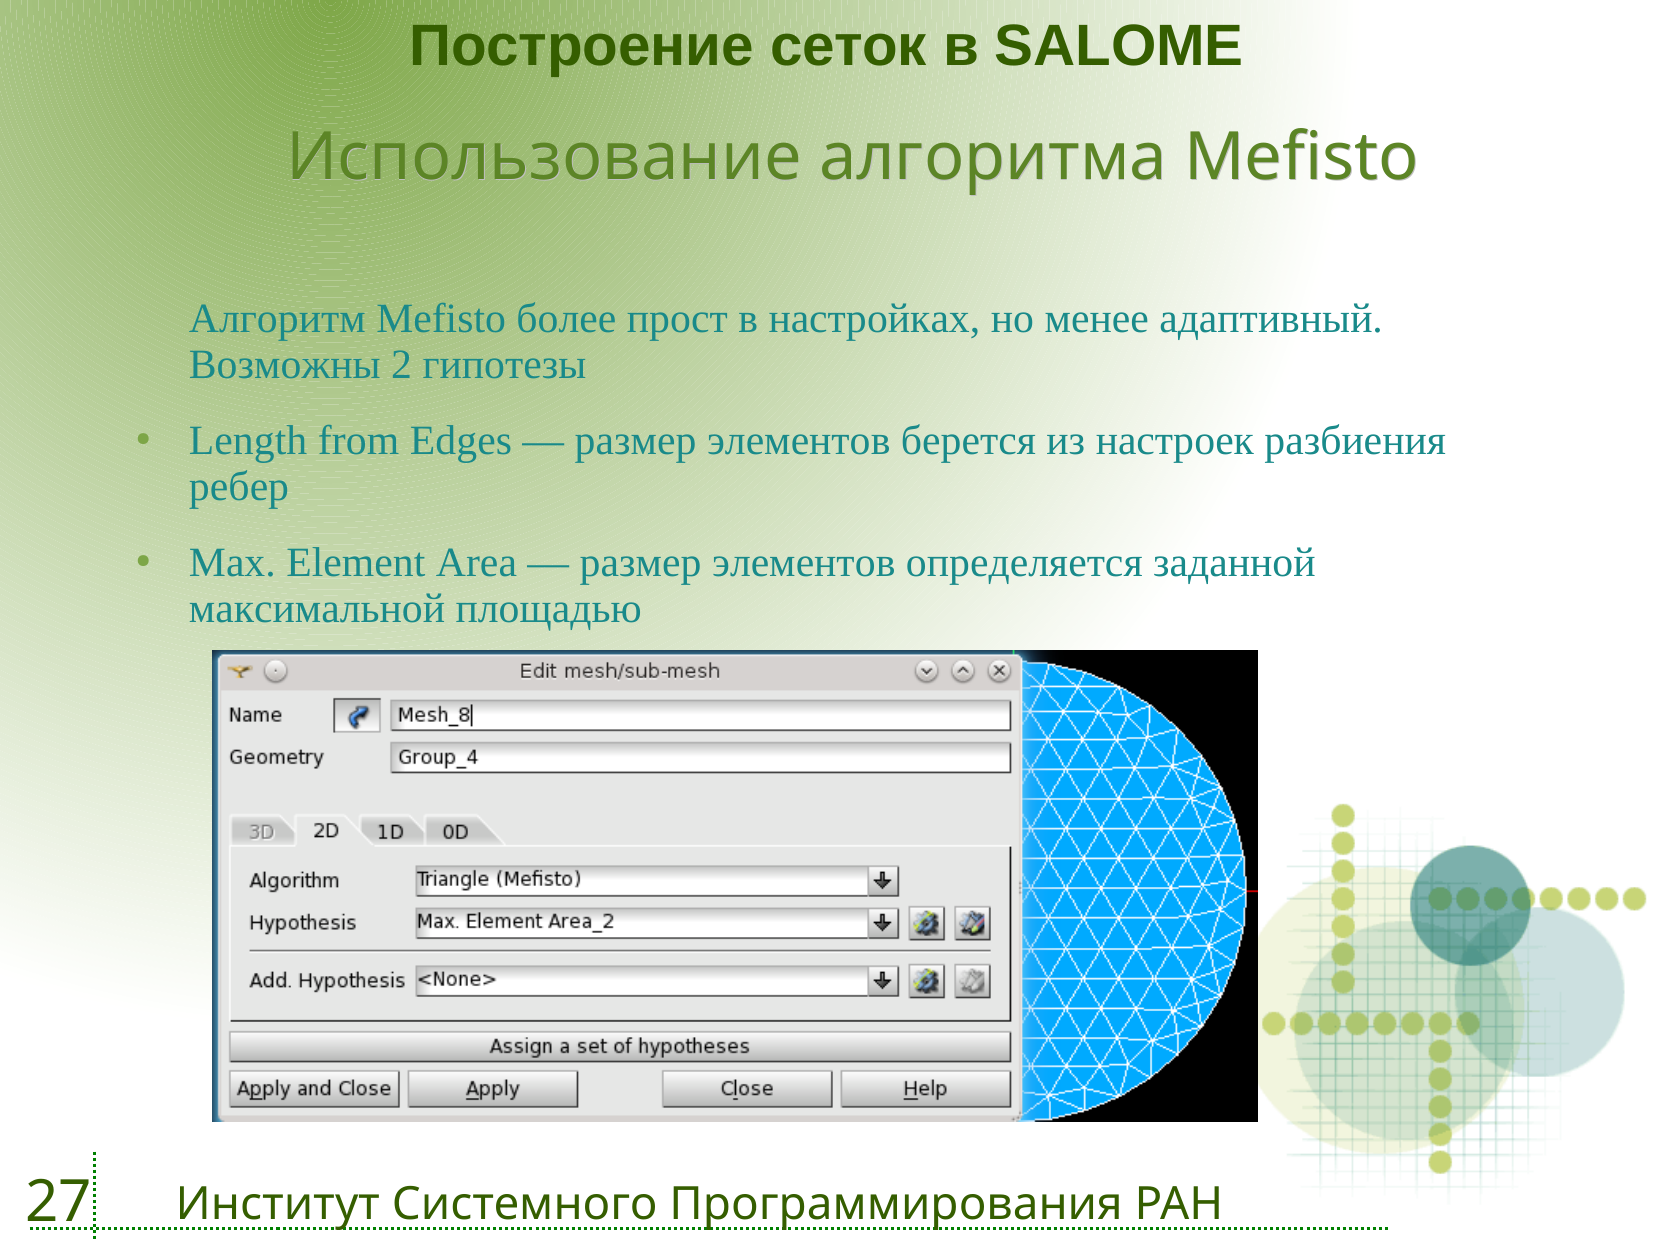

# Использование алгоритма Mefisto
Алгоритм Mefisto более прост в настройках, но менее адаптивный. Возможны 2 гипотезы
Length from Edges — размер элементов берется из настроек разбиения ребер
Max. Element Area — размер элементов определяется заданной максимальной площадью